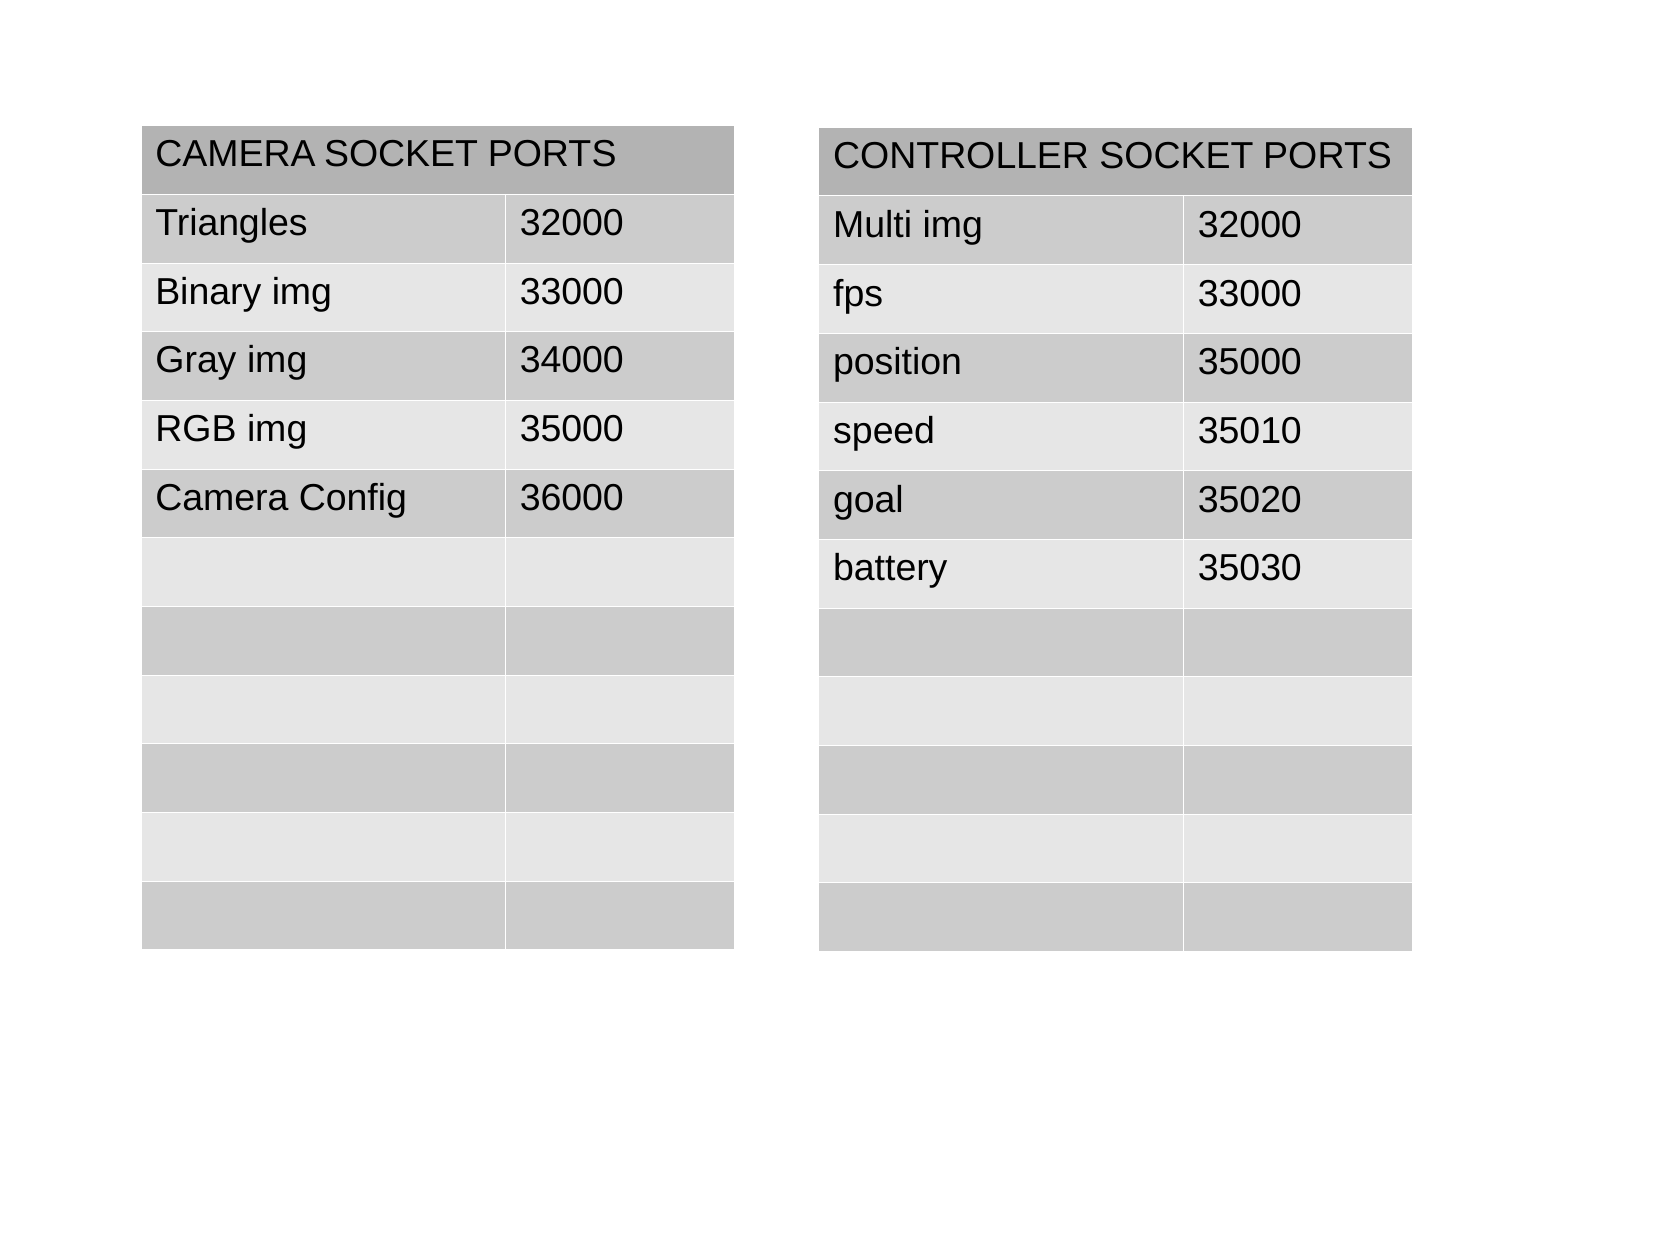

| CAMERA SOCKET PORTS | |
| --- | --- |
| Triangles | 32000 |
| Binary img | 33000 |
| Gray img | 34000 |
| RGB img | 35000 |
| Camera Config | 36000 |
| | |
| | |
| | |
| | |
| | |
| | |
| CONTROLLER SOCKET PORTS | |
| --- | --- |
| Multi img | 32000 |
| fps | 33000 |
| position | 35000 |
| speed | 35010 |
| goal | 35020 |
| battery | 35030 |
| | |
| | |
| | |
| | |
| | |